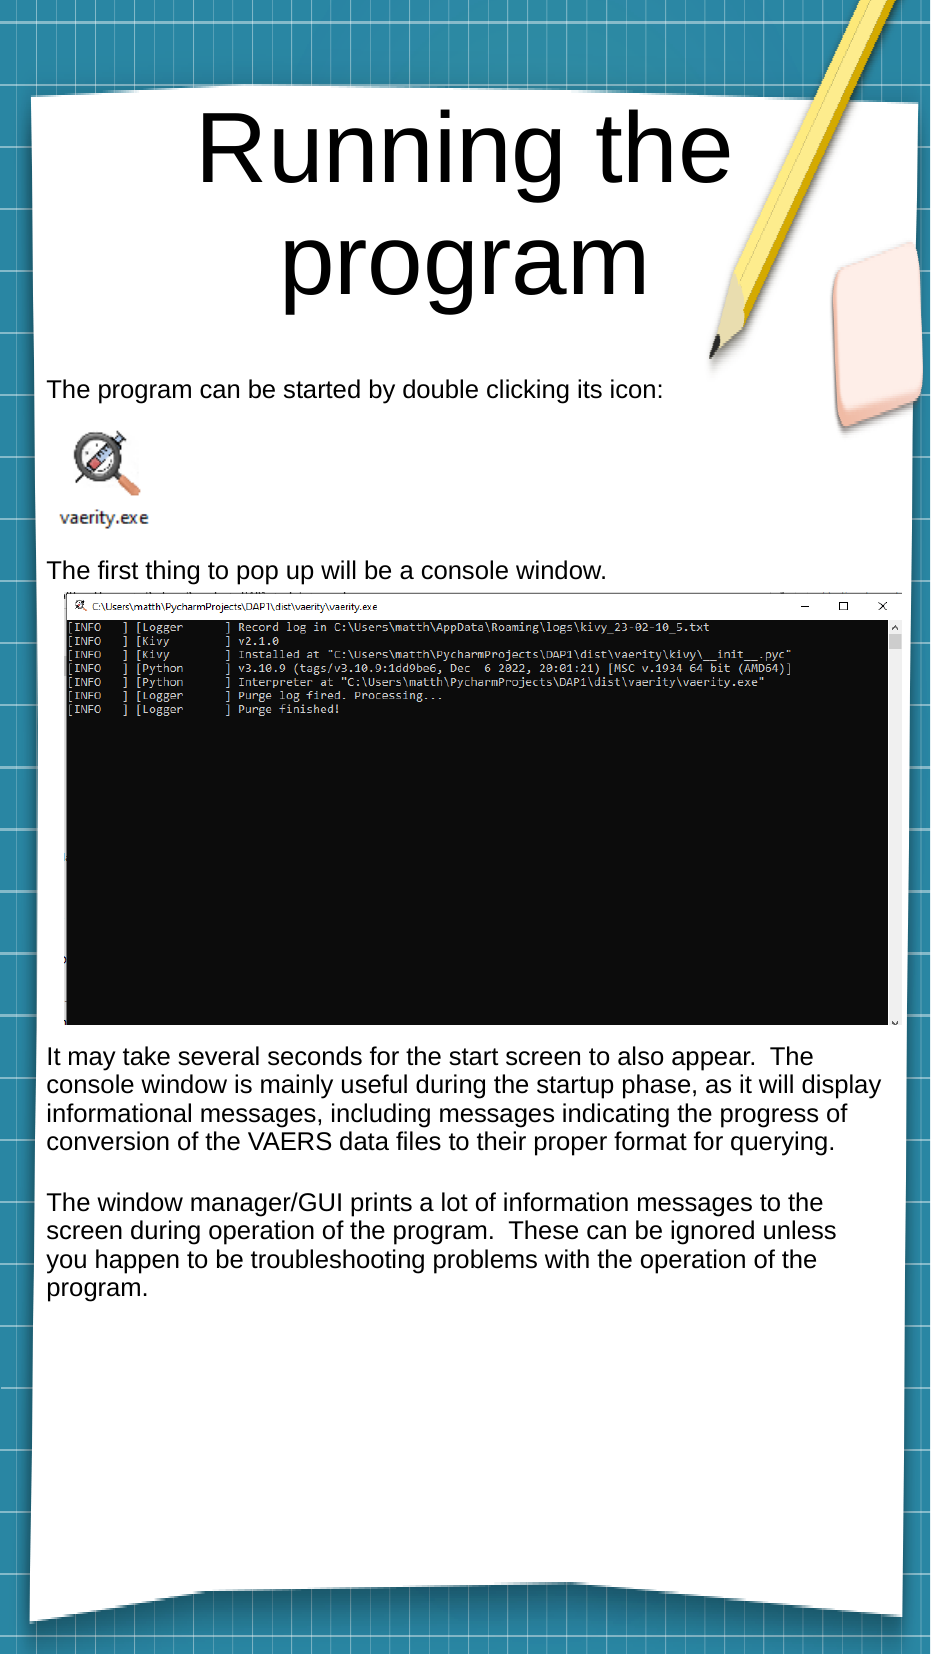

# Running the program
The program can be started by double clicking its icon:
The first thing to pop up will be a console window.
It may take several seconds for the start screen to also appear. The console window is mainly useful during the startup phase, as it will display informational messages, including messages indicating the progress of conversion of the VAERS data files to their proper format for querying.
The window manager/GUI prints a lot of information messages to the screen during operation of the program. These can be ignored unless you happen to be troubleshooting problems with the operation of the program.